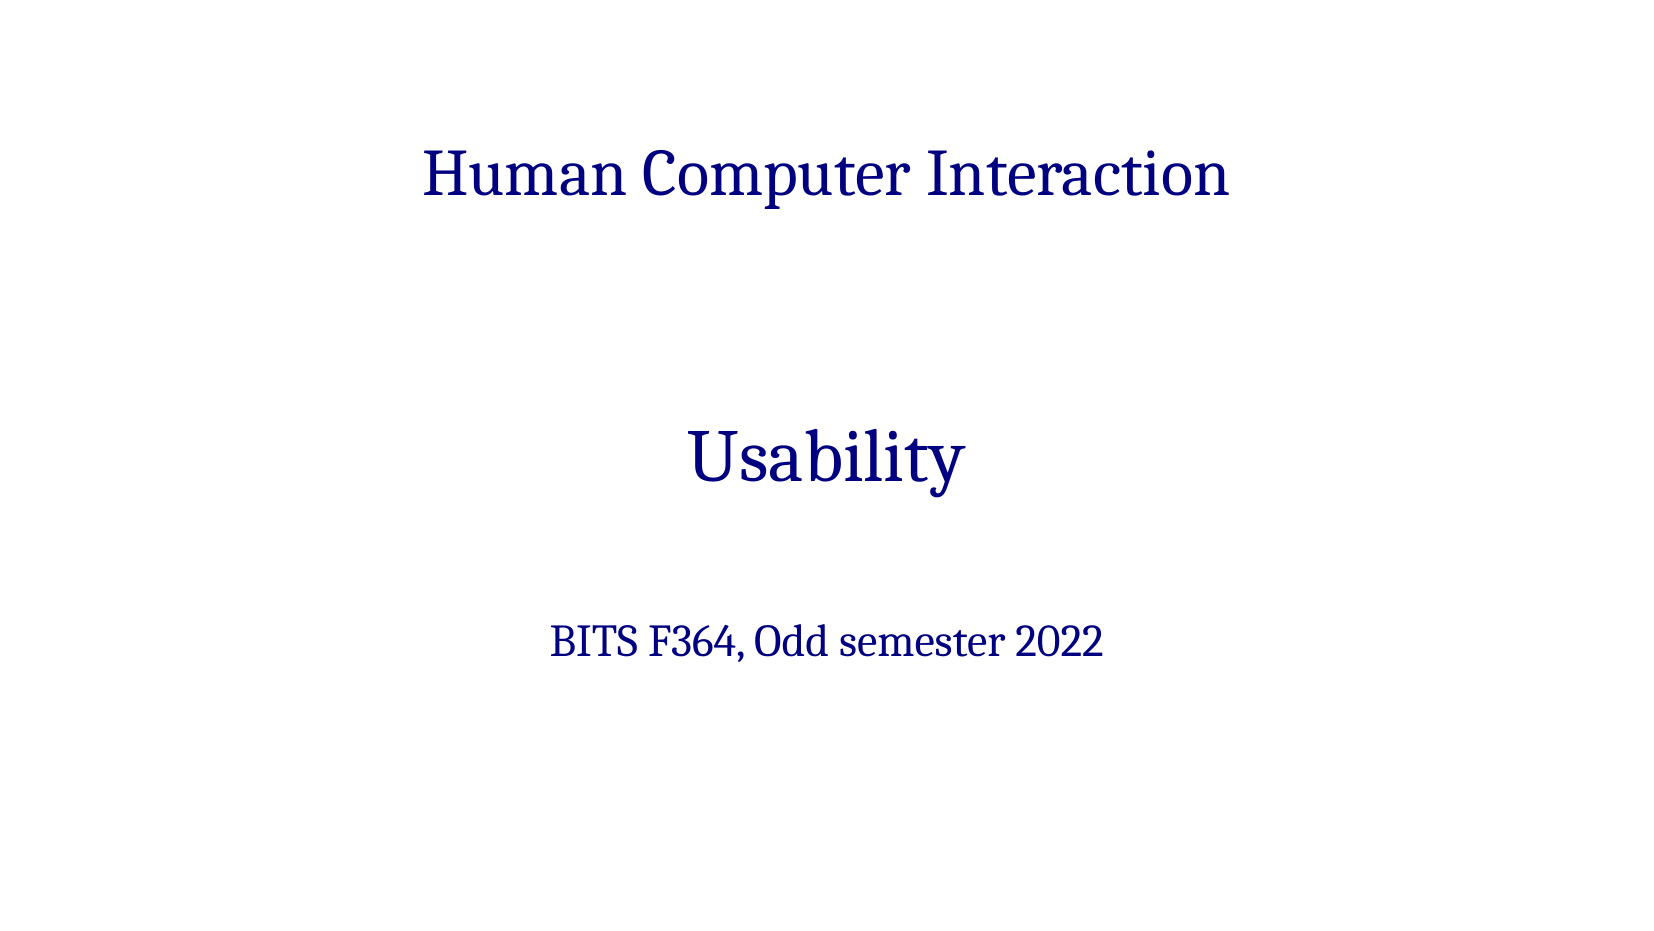

# Human Computer Interaction
Usability
BITS F364, Odd semester 2022